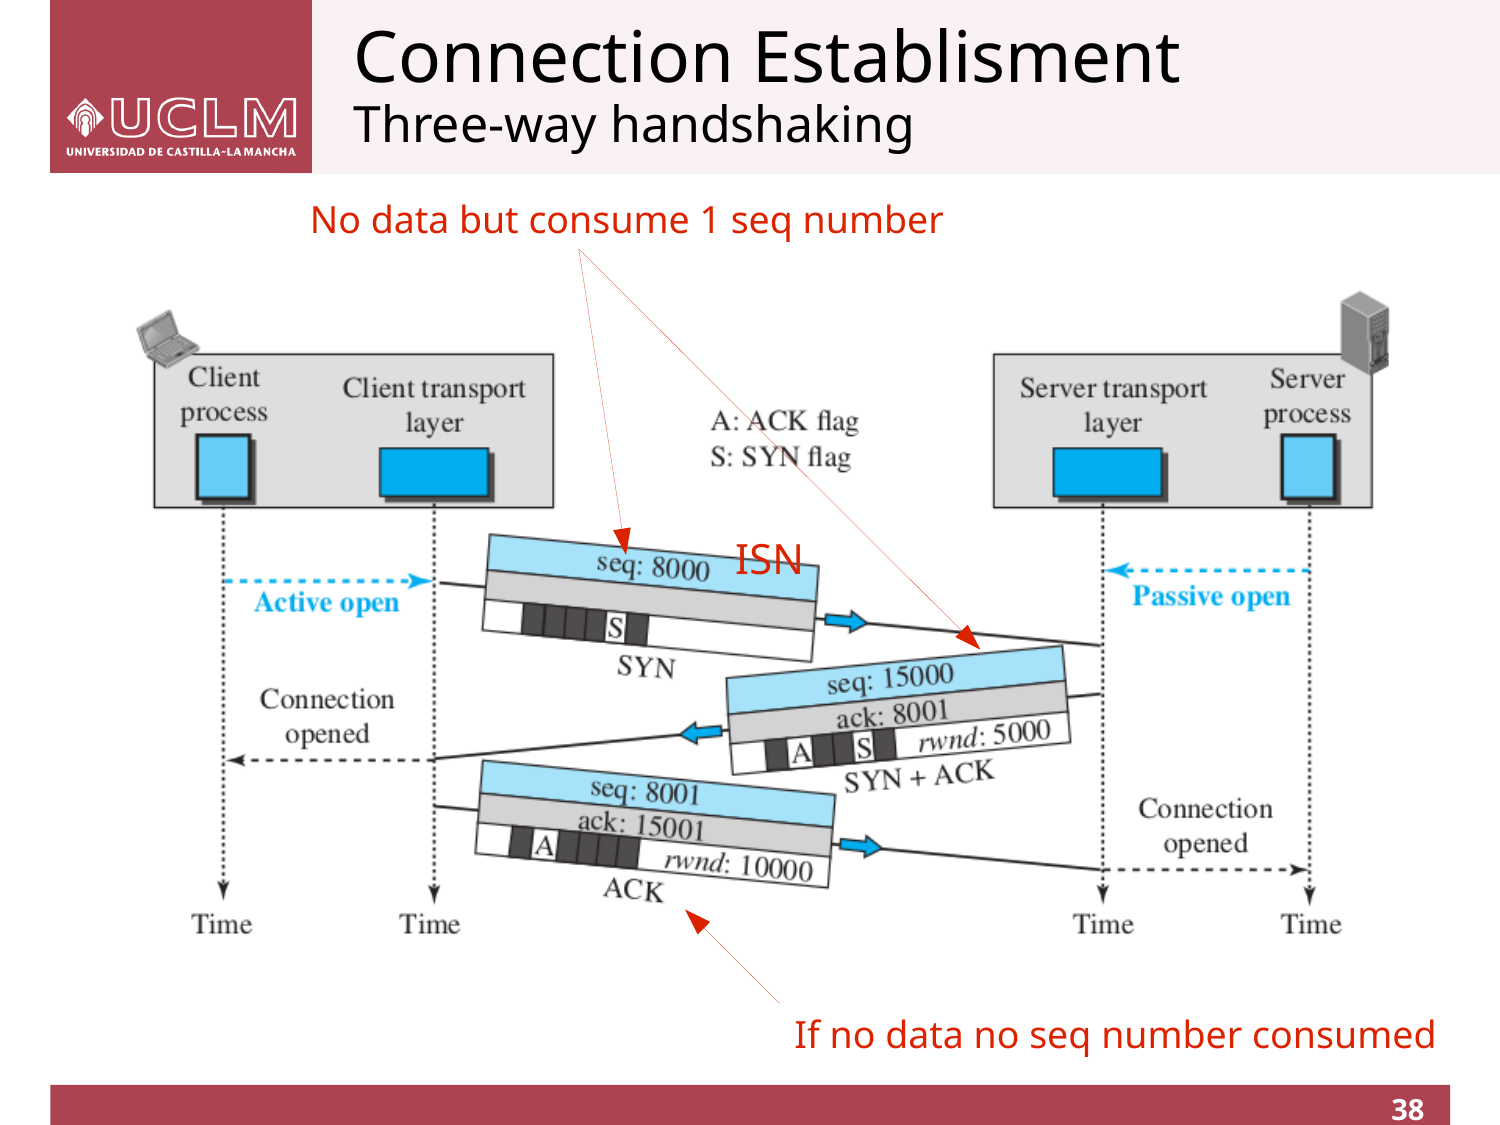

# Connection Establisment Three-way handshaking
No data but consume 1 seq number
ISN
If no data no seq number consumed
38